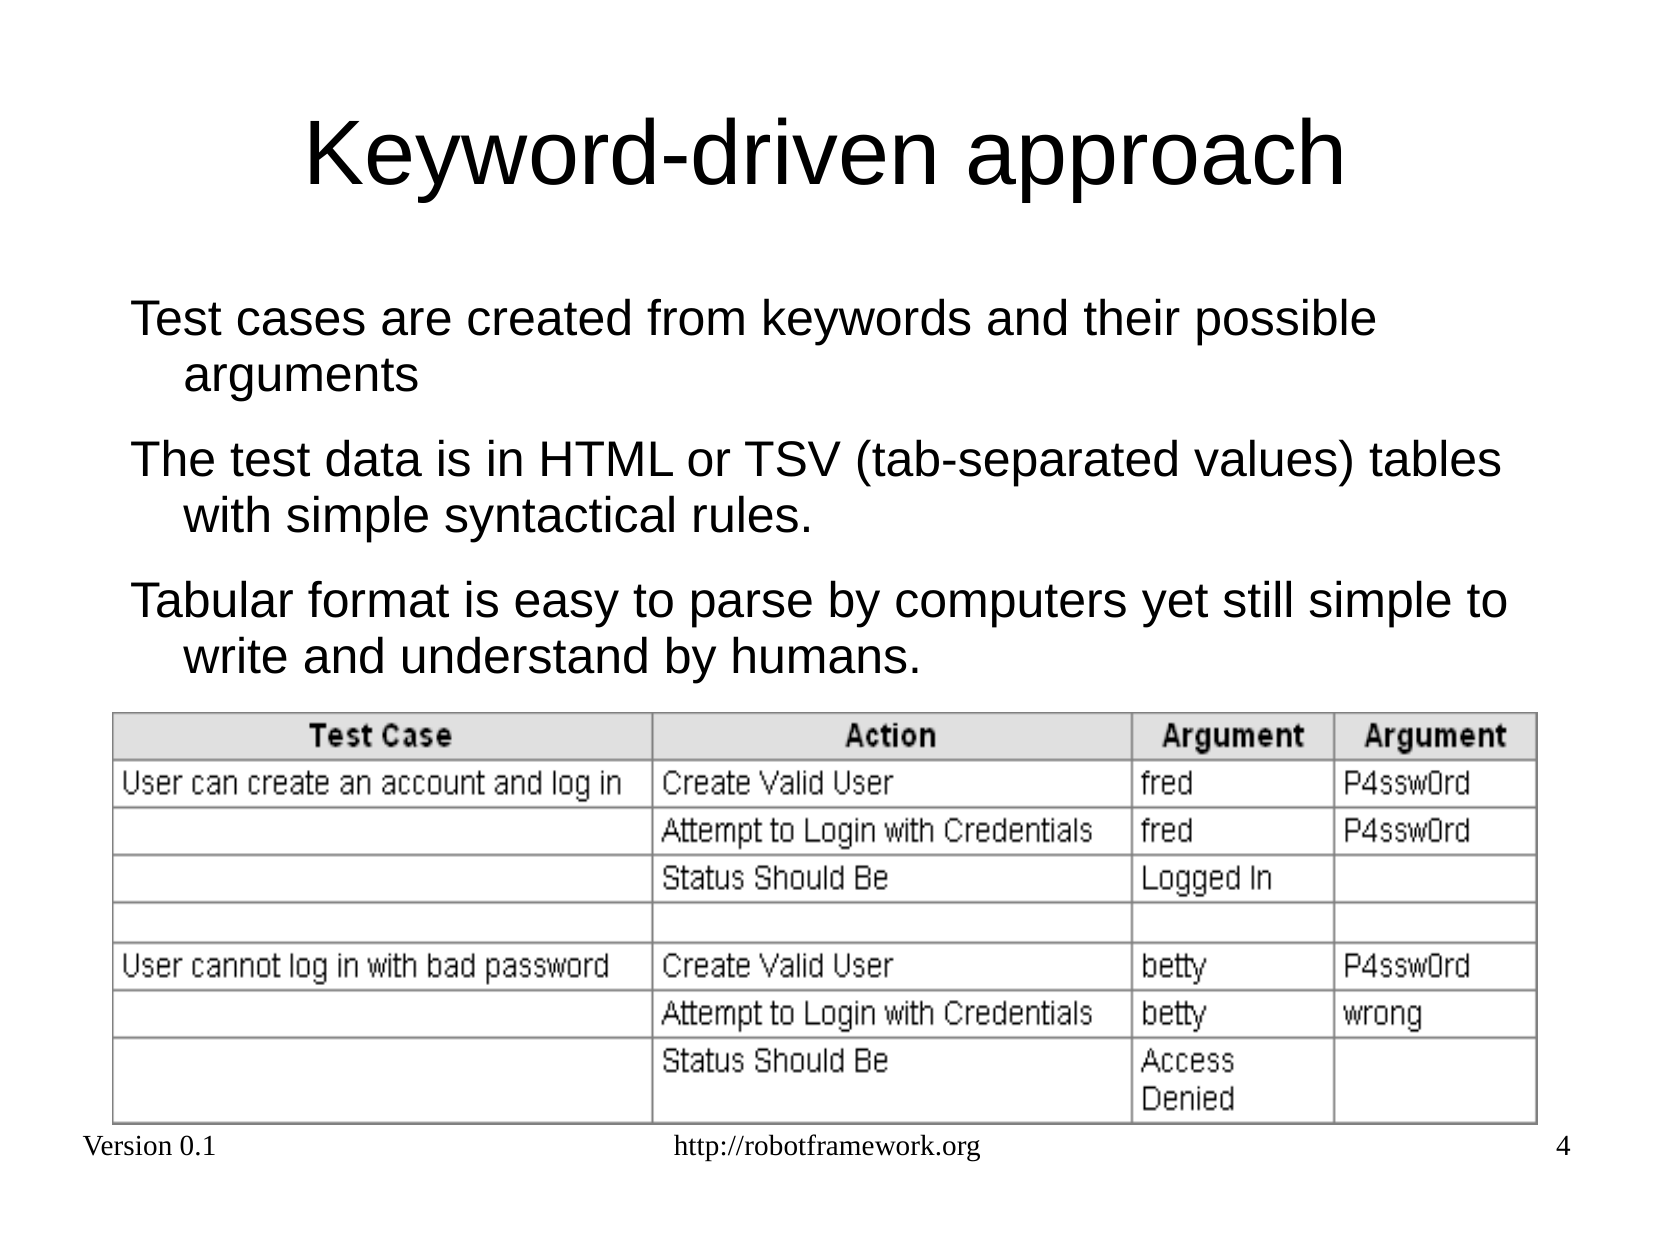

# Keyword-driven approach
Test cases are created from keywords and their possible arguments
The test data is in HTML or TSV (tab-separated values) tables with simple syntactical rules.
Tabular format is easy to parse by computers yet still simple to write and understand by humans.
Version 0.1
http://robotframework.org
4